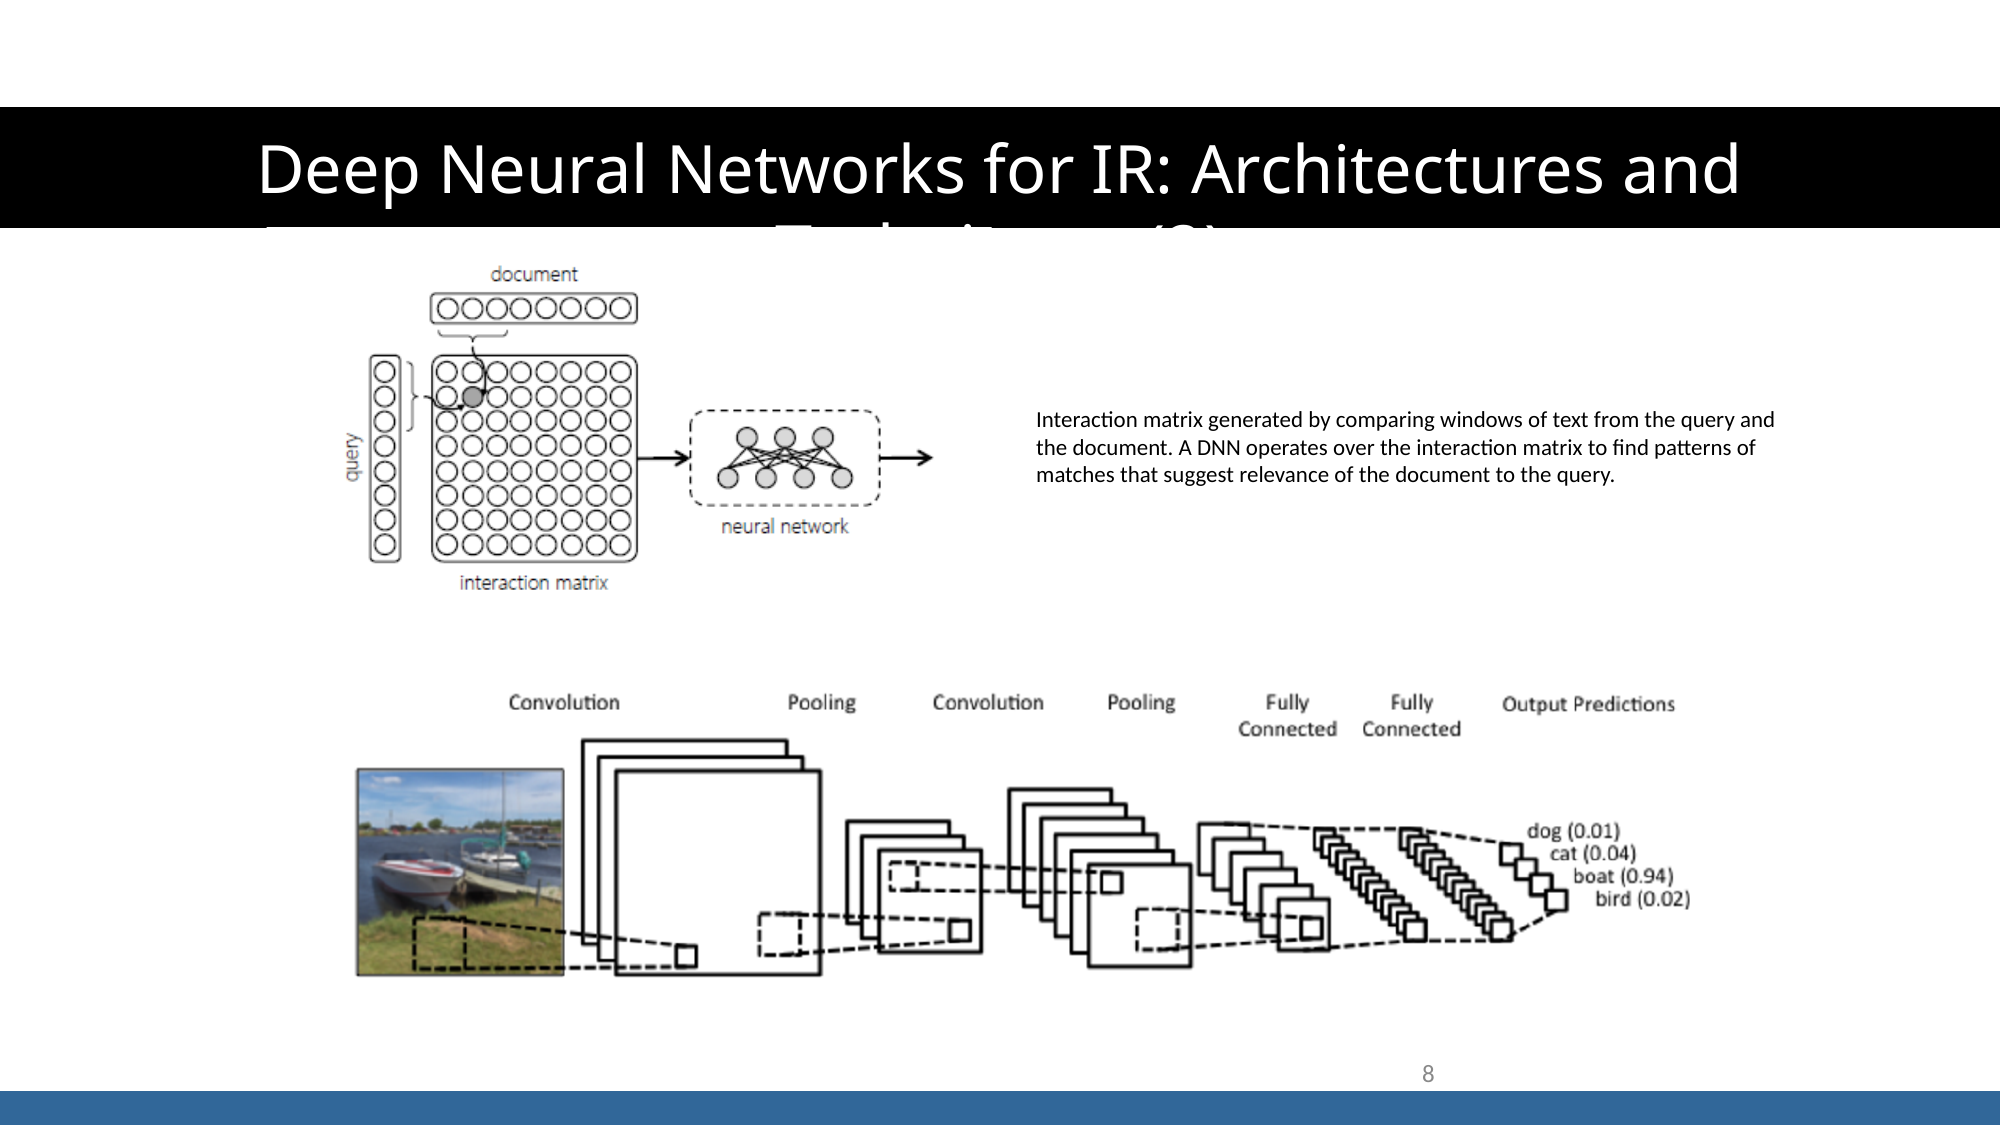

Deep Neural Networks for IR: Architectures and Techniques (2)
Interaction matrix generated by comparing windows of text from the query and the document. A DNN operates over the interaction matrix to find patterns of matches that suggest relevance of the document to the query.